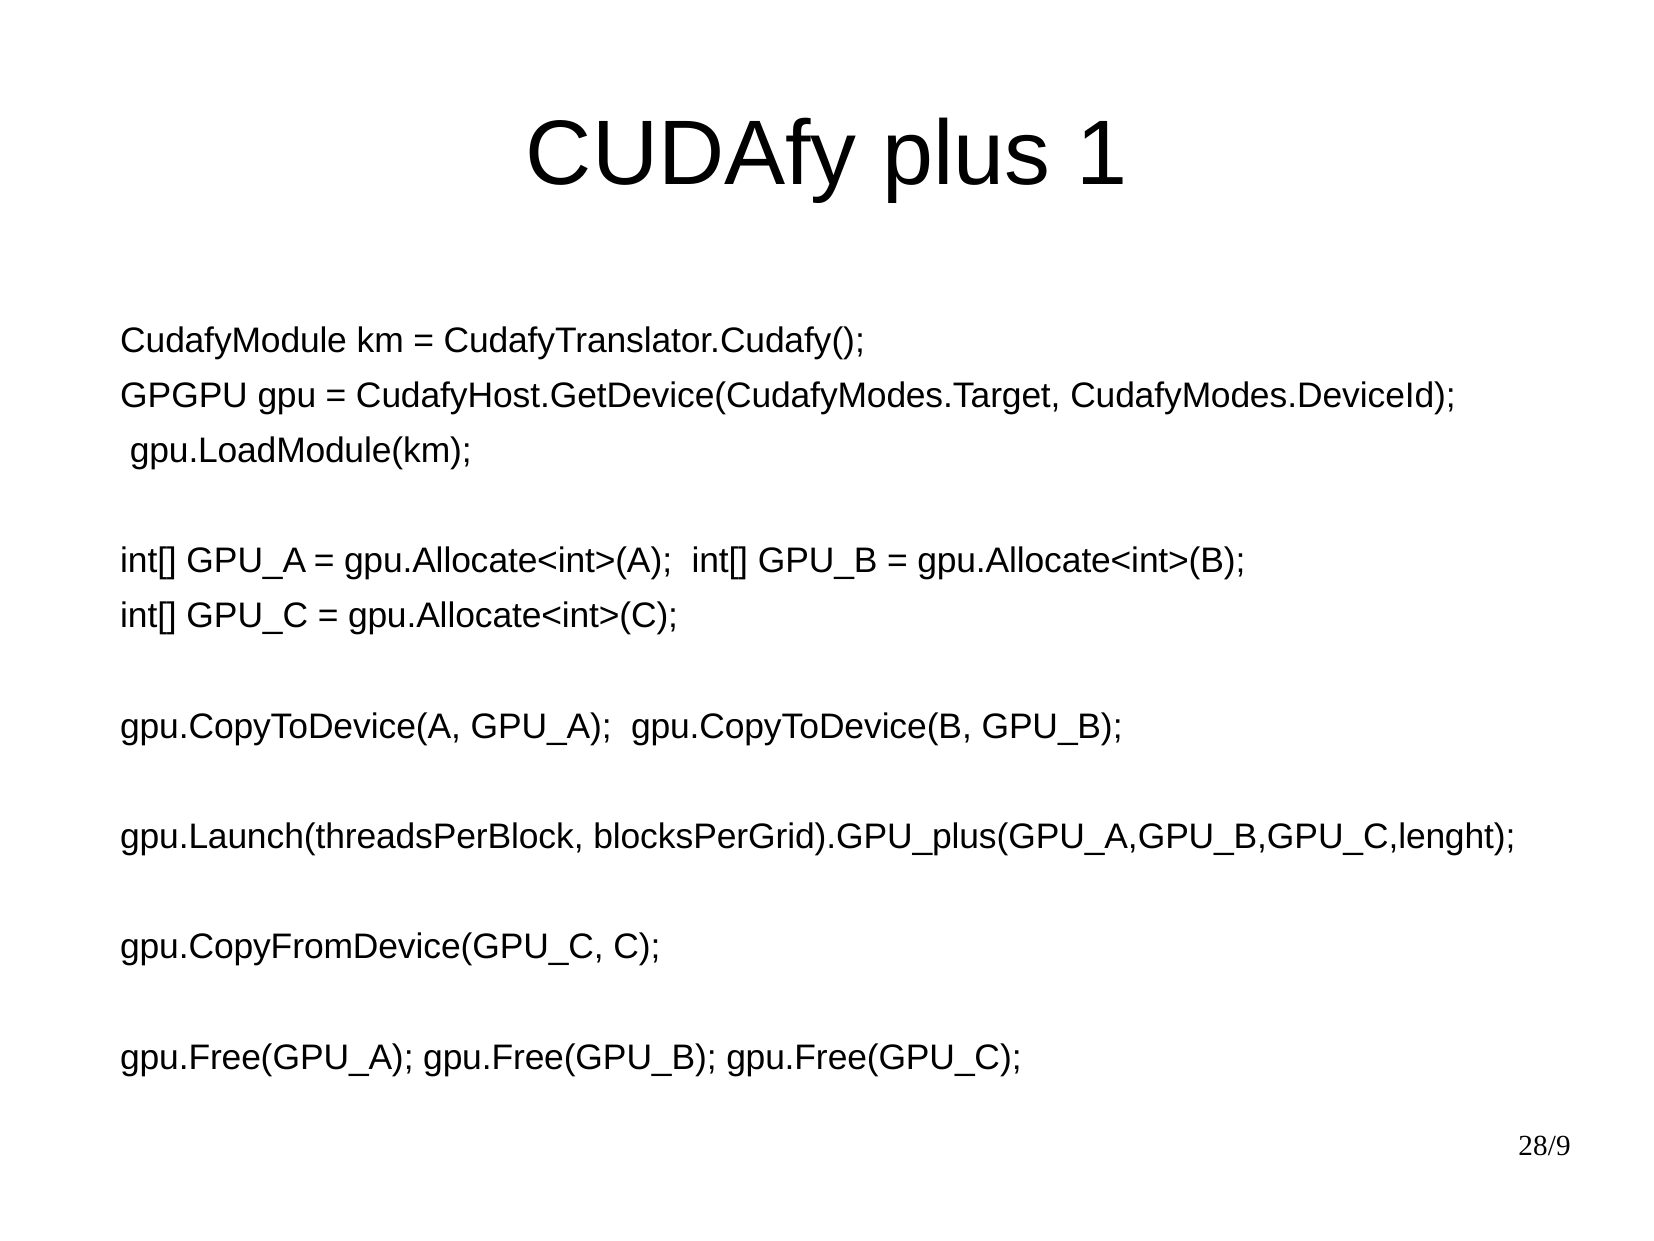

# CUDAfy plus 1
CudafyModule km = CudafyTranslator.Cudafy();
GPGPU gpu = CudafyHost.GetDevice(CudafyModes.Target, CudafyModes.DeviceId);
 gpu.LoadModule(km);
int[] GPU_A = gpu.Allocate<int>(A); int[] GPU_B = gpu.Allocate<int>(B);
int[] GPU_C = gpu.Allocate<int>(C);
gpu.CopyToDevice(A, GPU_A); gpu.CopyToDevice(B, GPU_B);
gpu.Launch(threadsPerBlock, blocksPerGrid).GPU_plus(GPU_A,GPU_B,GPU_C,lenght);
gpu.CopyFromDevice(GPU_C, C);
gpu.Free(GPU_A); gpu.Free(GPU_B); gpu.Free(GPU_C);
9